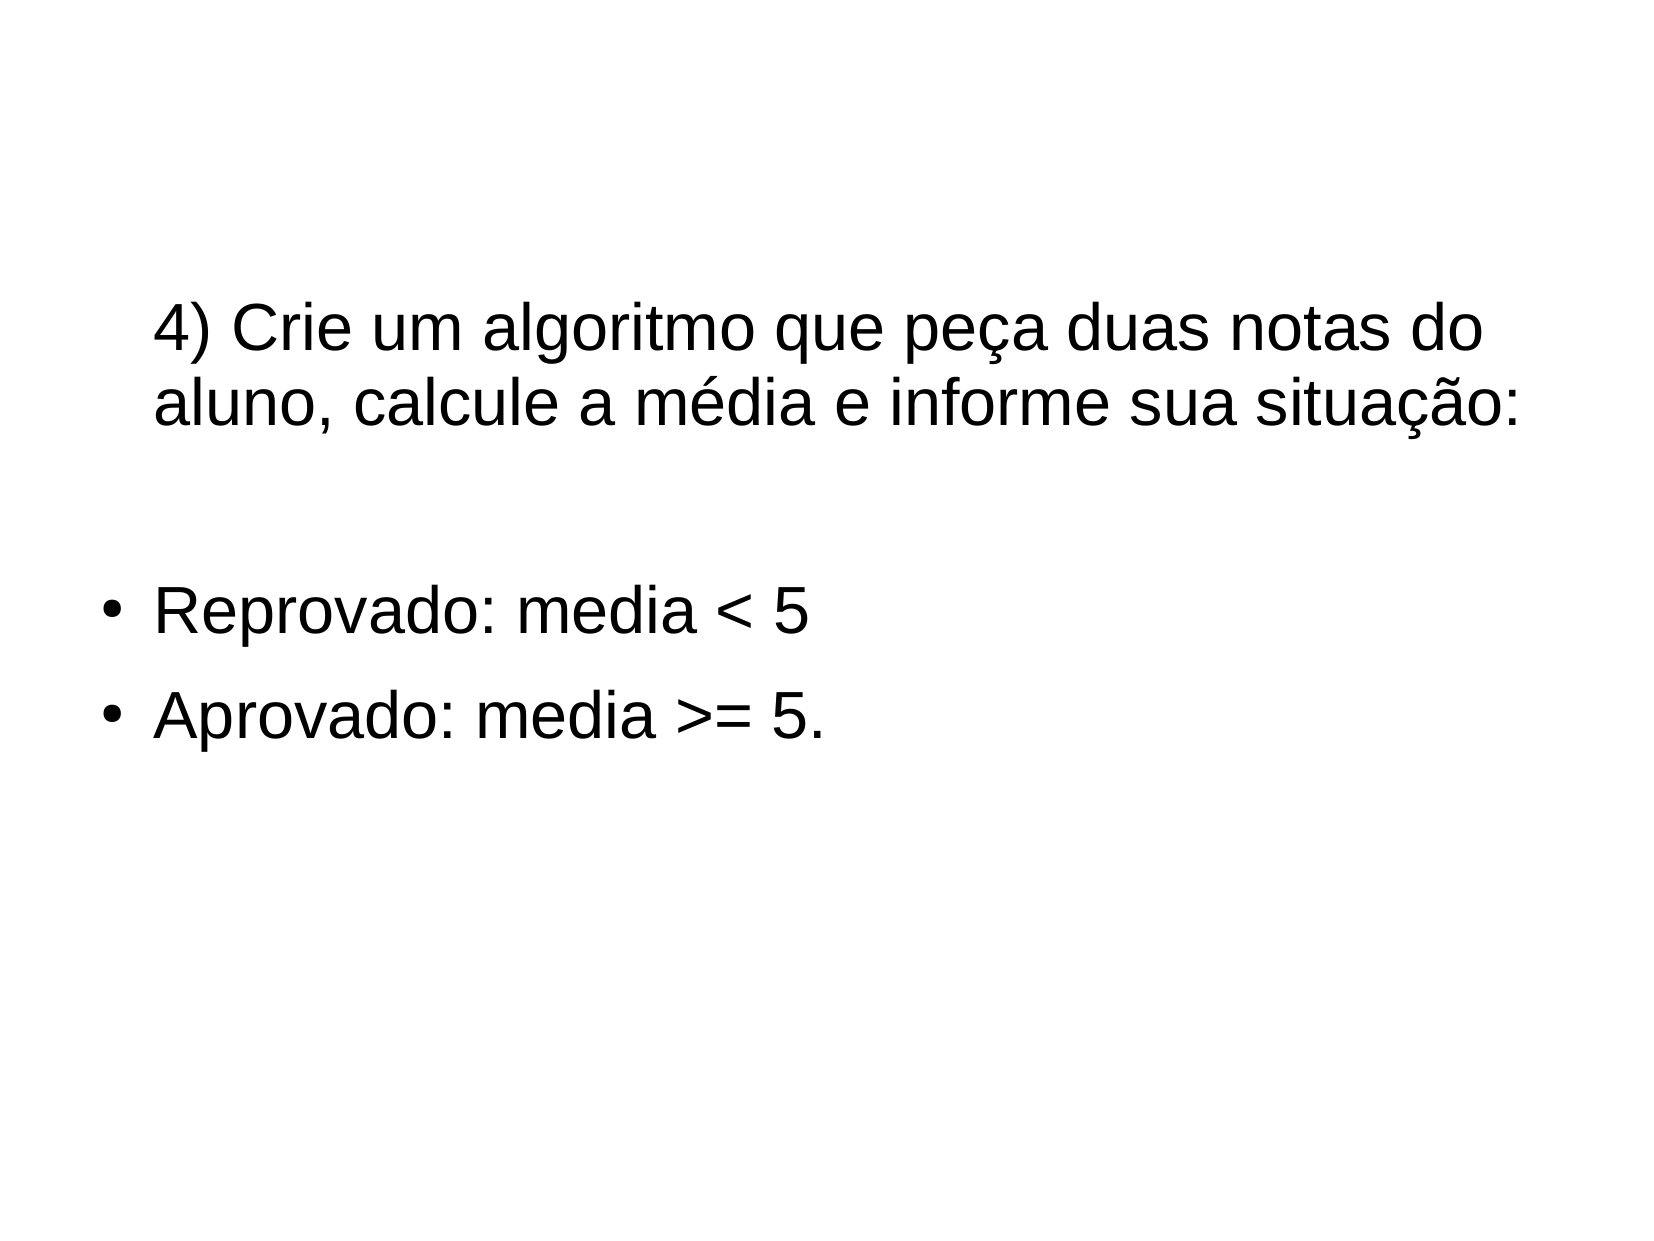

#
4) Crie um algoritmo que peça duas notas do aluno, calcule a média e informe sua situação:
Reprovado: media < 5
Aprovado: media >= 5.